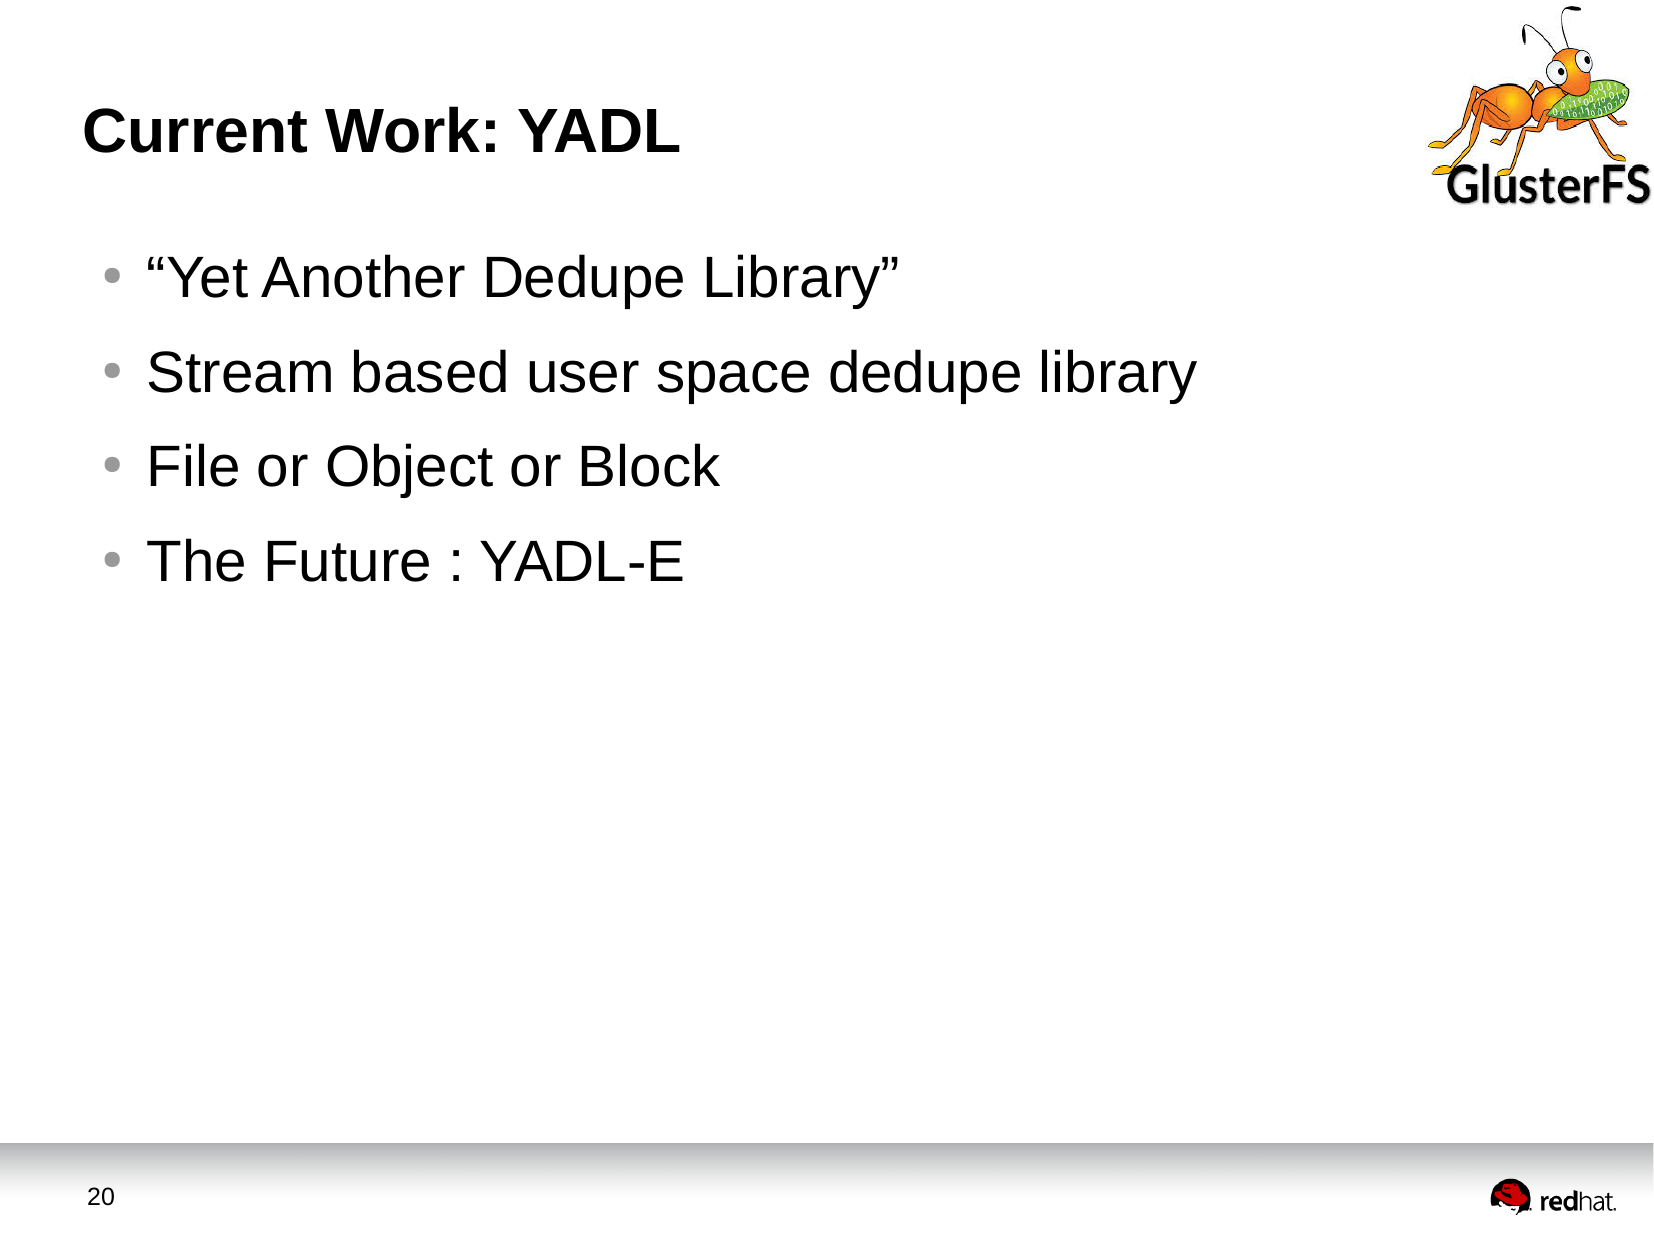

# Current Work: YADL
“Yet Another Dedupe Library”
Stream based user space dedupe library
File or Object or Block
The Future : YADL-E